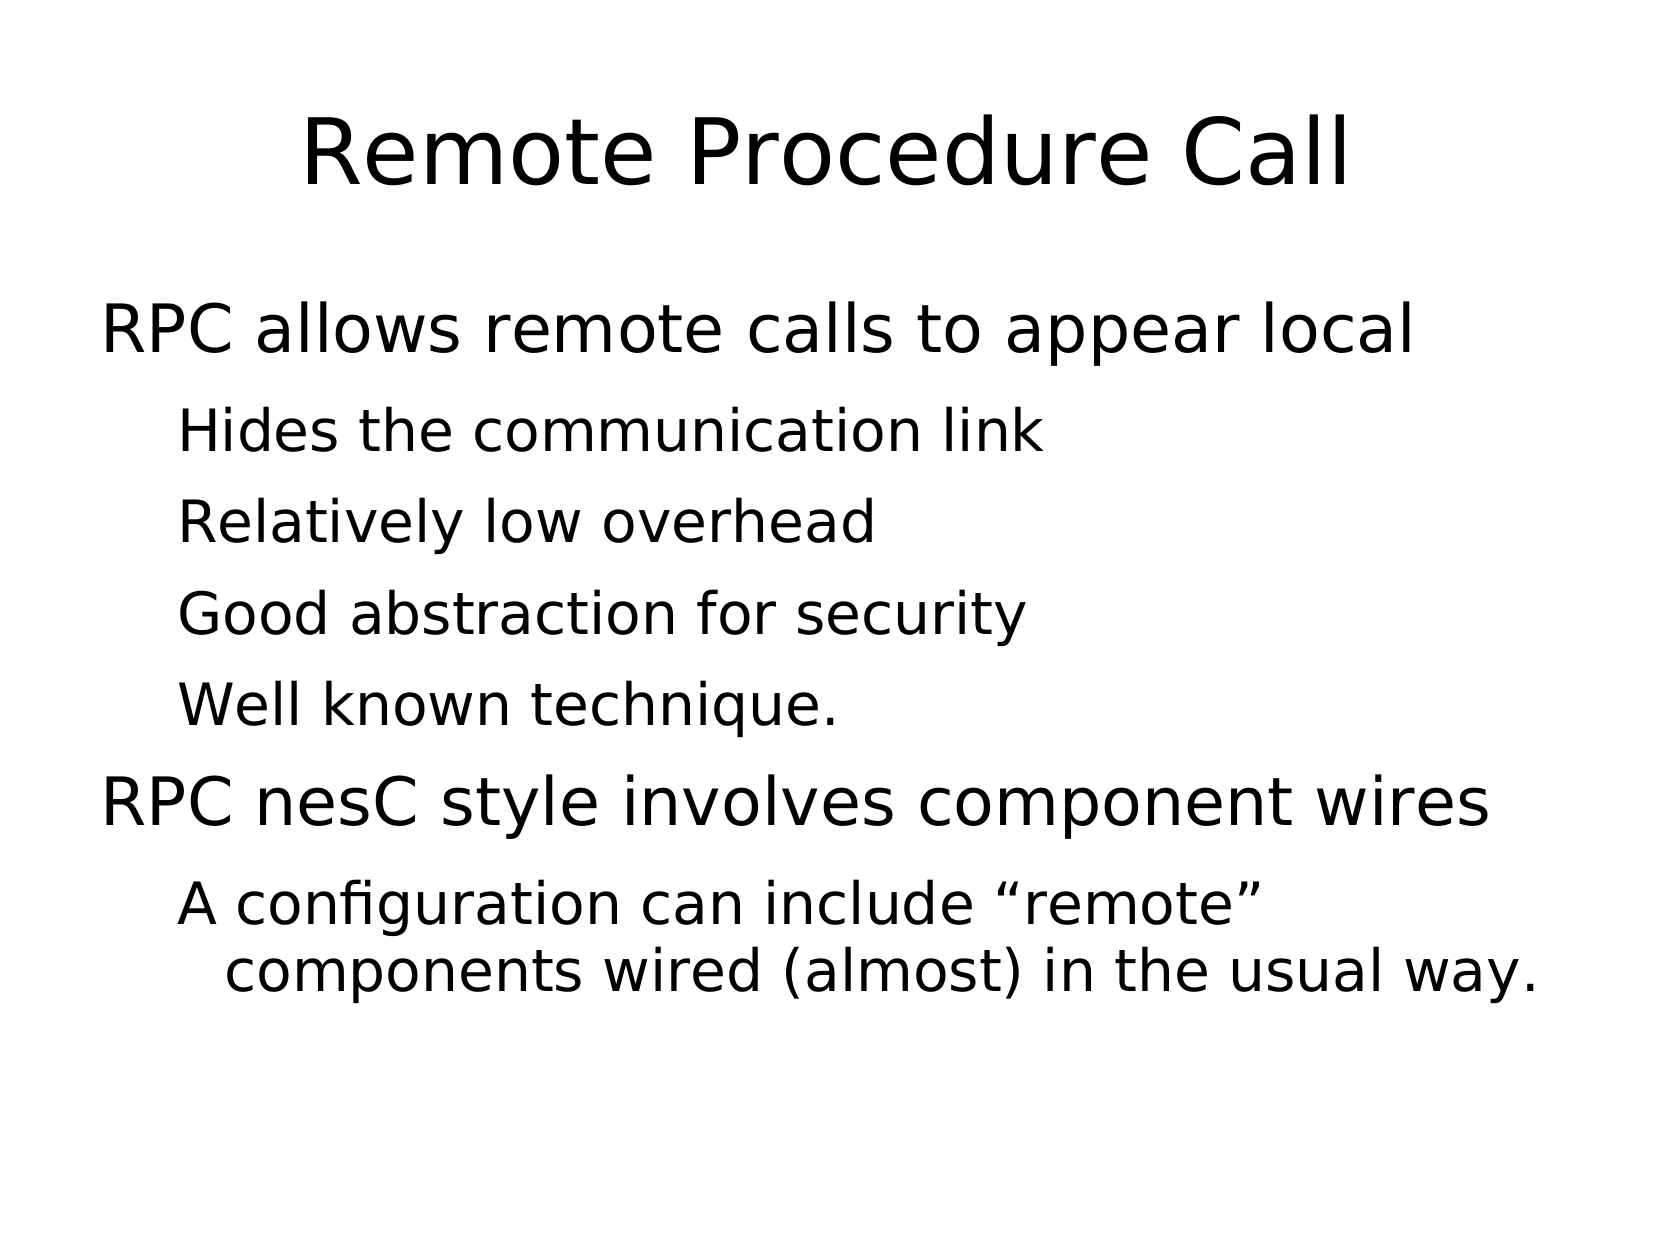

# Remote Procedure Call
RPC allows remote calls to appear local
Hides the communication link
Relatively low overhead
Good abstraction for security
Well known technique.
RPC nesC style involves component wires
A configuration can include “remote” components wired (almost) in the usual way.